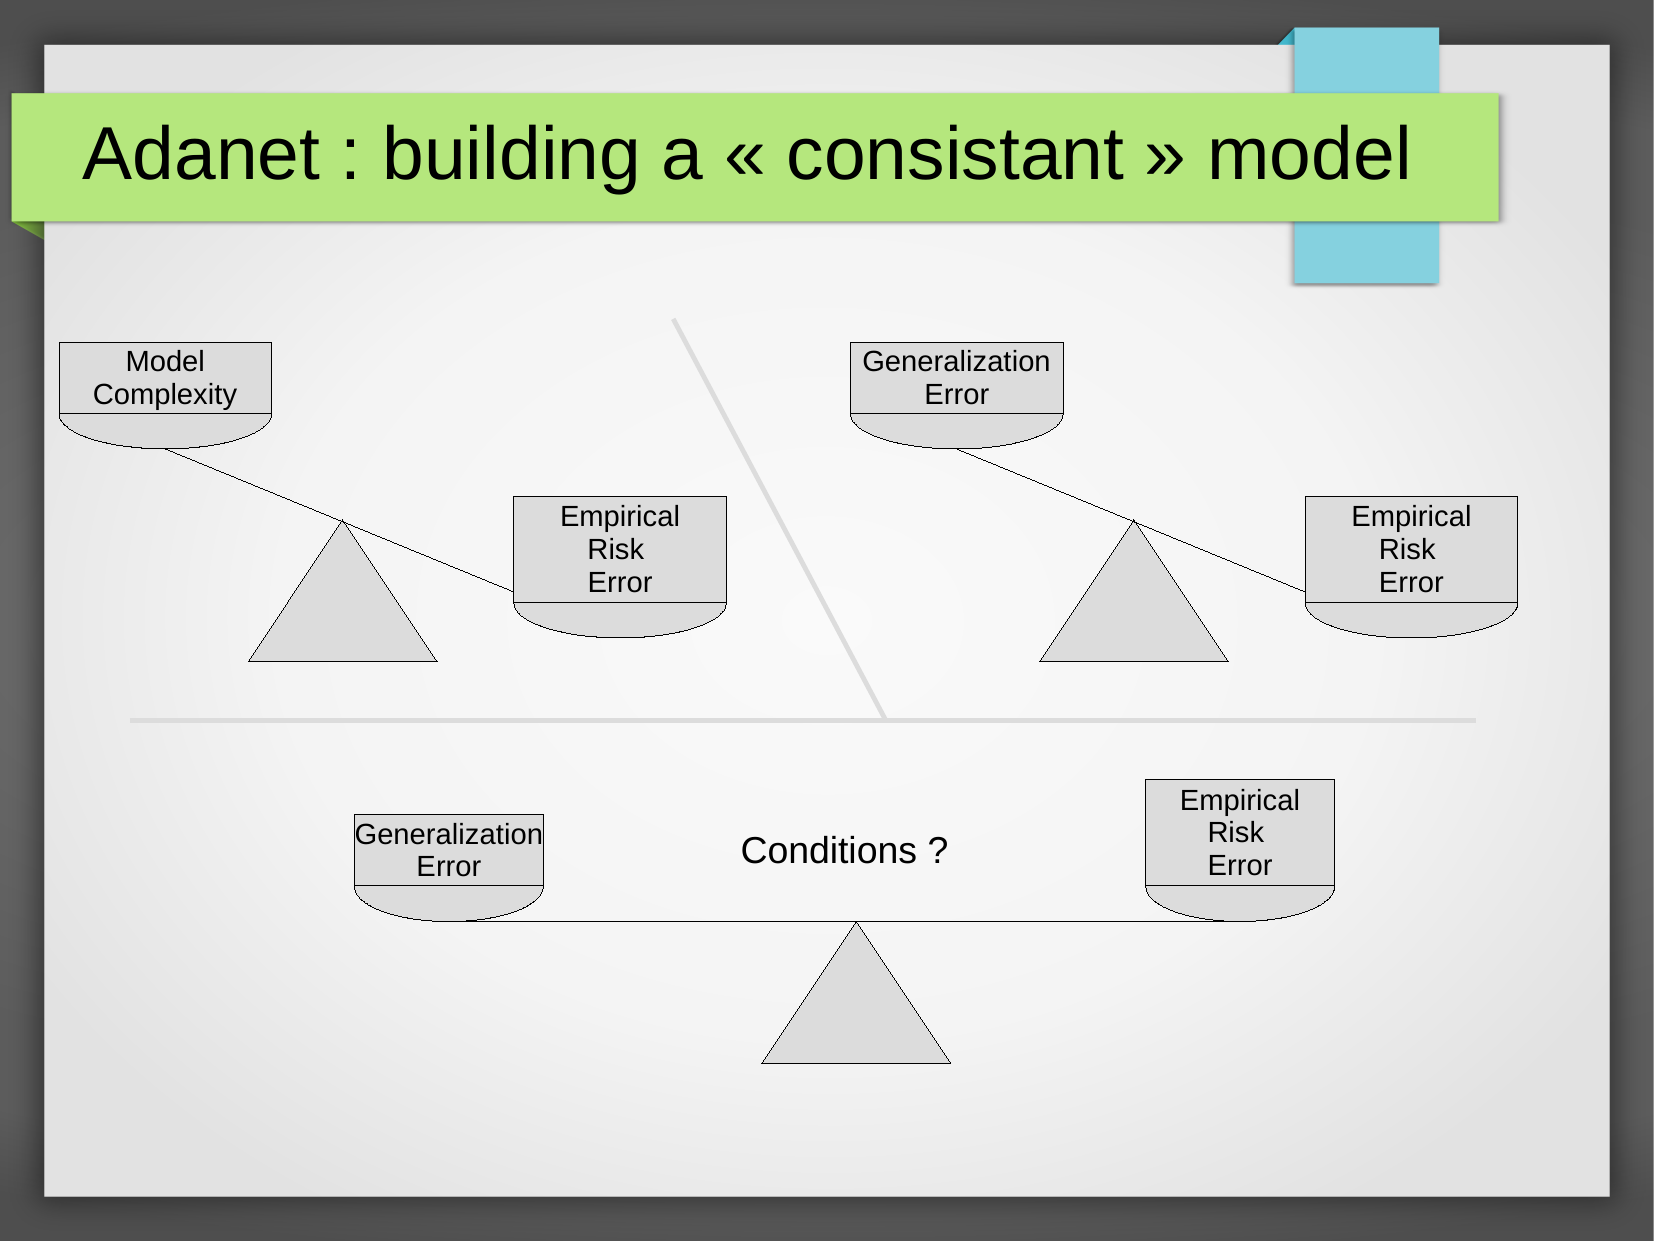

# Adanet : building a « consistant » model
Model
Complexity
Empirical
Risk
Error
Generalization
Error
Empirical
Risk
Error
Empirical
Risk
Error
Generalization
Error
Conditions ?